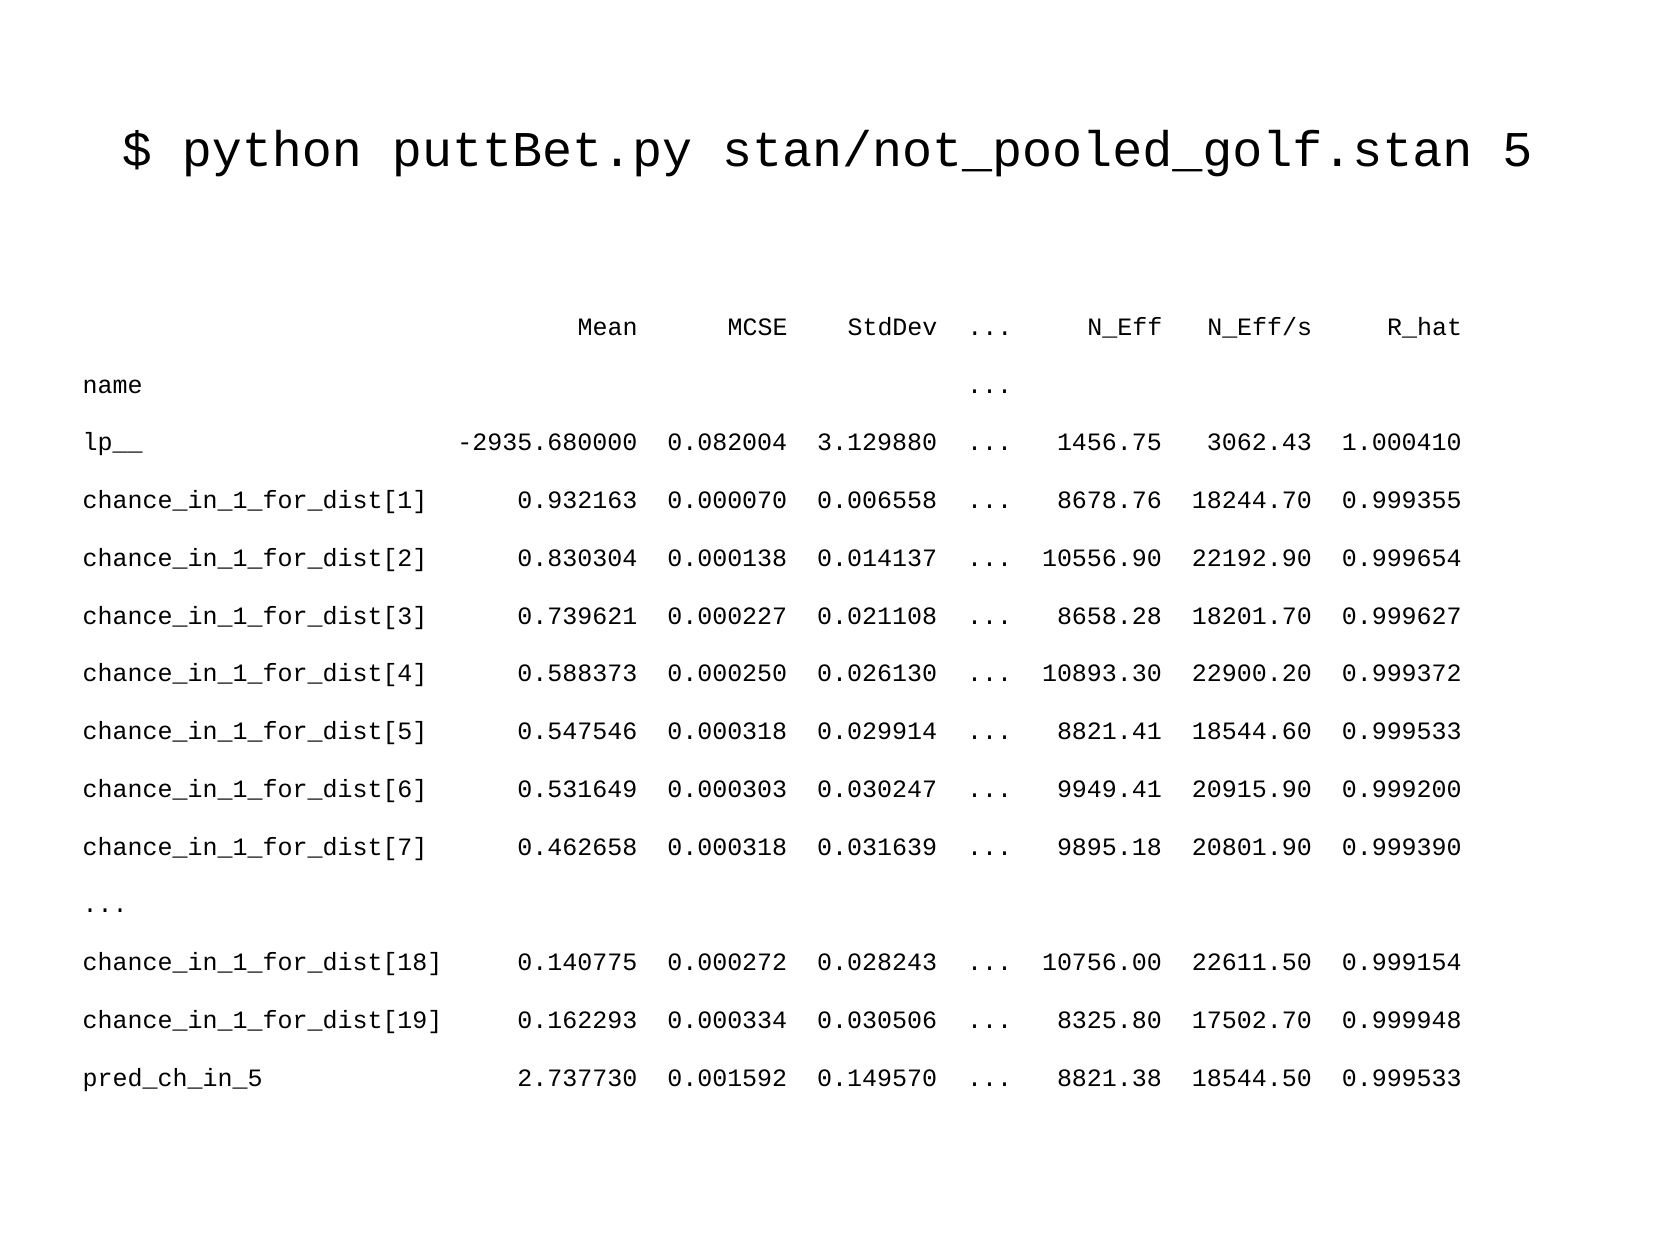

# $ python puttBet.py stan/not_pooled_golf.stan 5
 Mean MCSE StdDev ... N_Eff N_Eff/s R_hat
name ...
lp__ -2935.680000 0.082004 3.129880 ... 1456.75 3062.43 1.000410
chance_in_1_for_dist[1] 0.932163 0.000070 0.006558 ... 8678.76 18244.70 0.999355
chance_in_1_for_dist[2] 0.830304 0.000138 0.014137 ... 10556.90 22192.90 0.999654
chance_in_1_for_dist[3] 0.739621 0.000227 0.021108 ... 8658.28 18201.70 0.999627
chance_in_1_for_dist[4] 0.588373 0.000250 0.026130 ... 10893.30 22900.20 0.999372
chance_in_1_for_dist[5] 0.547546 0.000318 0.029914 ... 8821.41 18544.60 0.999533
chance_in_1_for_dist[6] 0.531649 0.000303 0.030247 ... 9949.41 20915.90 0.999200
chance_in_1_for_dist[7] 0.462658 0.000318 0.031639 ... 9895.18 20801.90 0.999390
...
chance_in_1_for_dist[18] 0.140775 0.000272 0.028243 ... 10756.00 22611.50 0.999154
chance_in_1_for_dist[19] 0.162293 0.000334 0.030506 ... 8325.80 17502.70 0.999948
pred_ch_in_5 2.737730 0.001592 0.149570 ... 8821.38 18544.50 0.999533